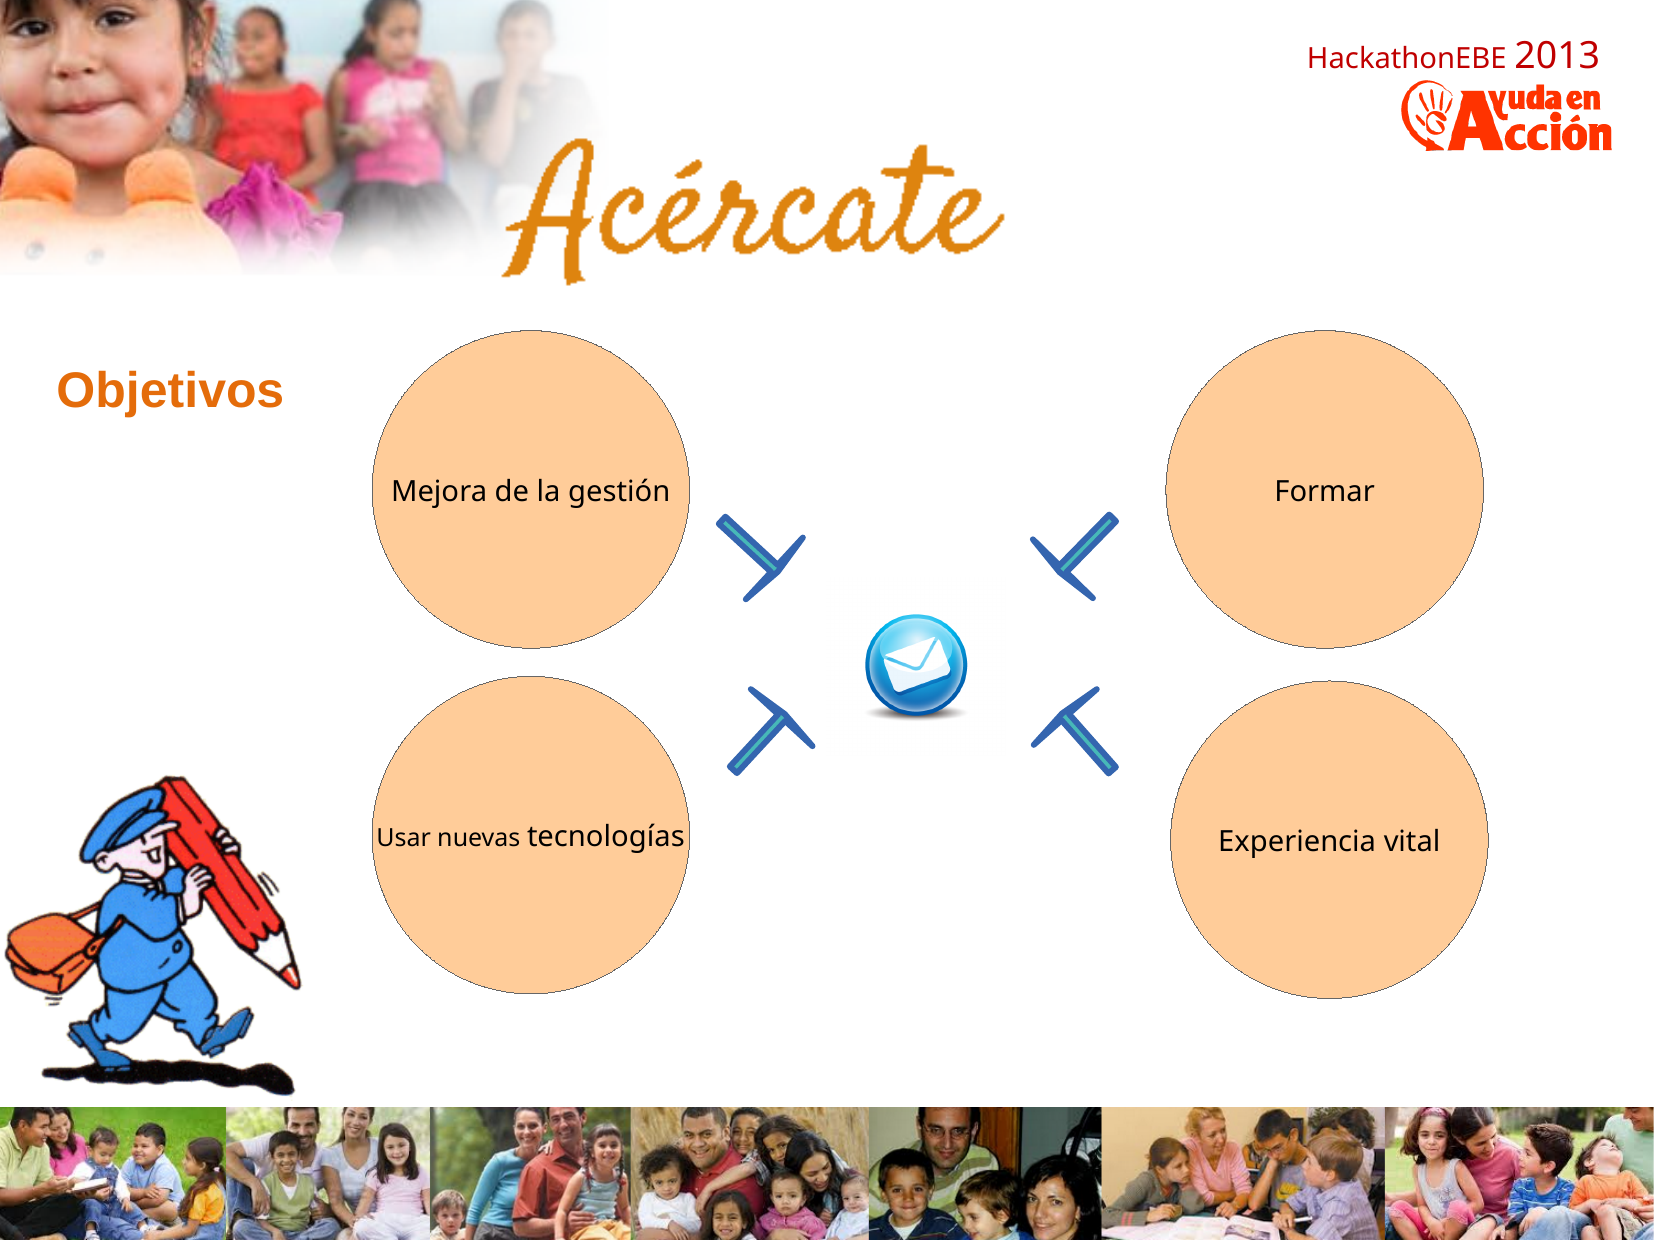

HackathonEBE 2013
Mejora de la gestión
Formar
Objetivos
Usar nuevas tecnologías
Experiencia vital